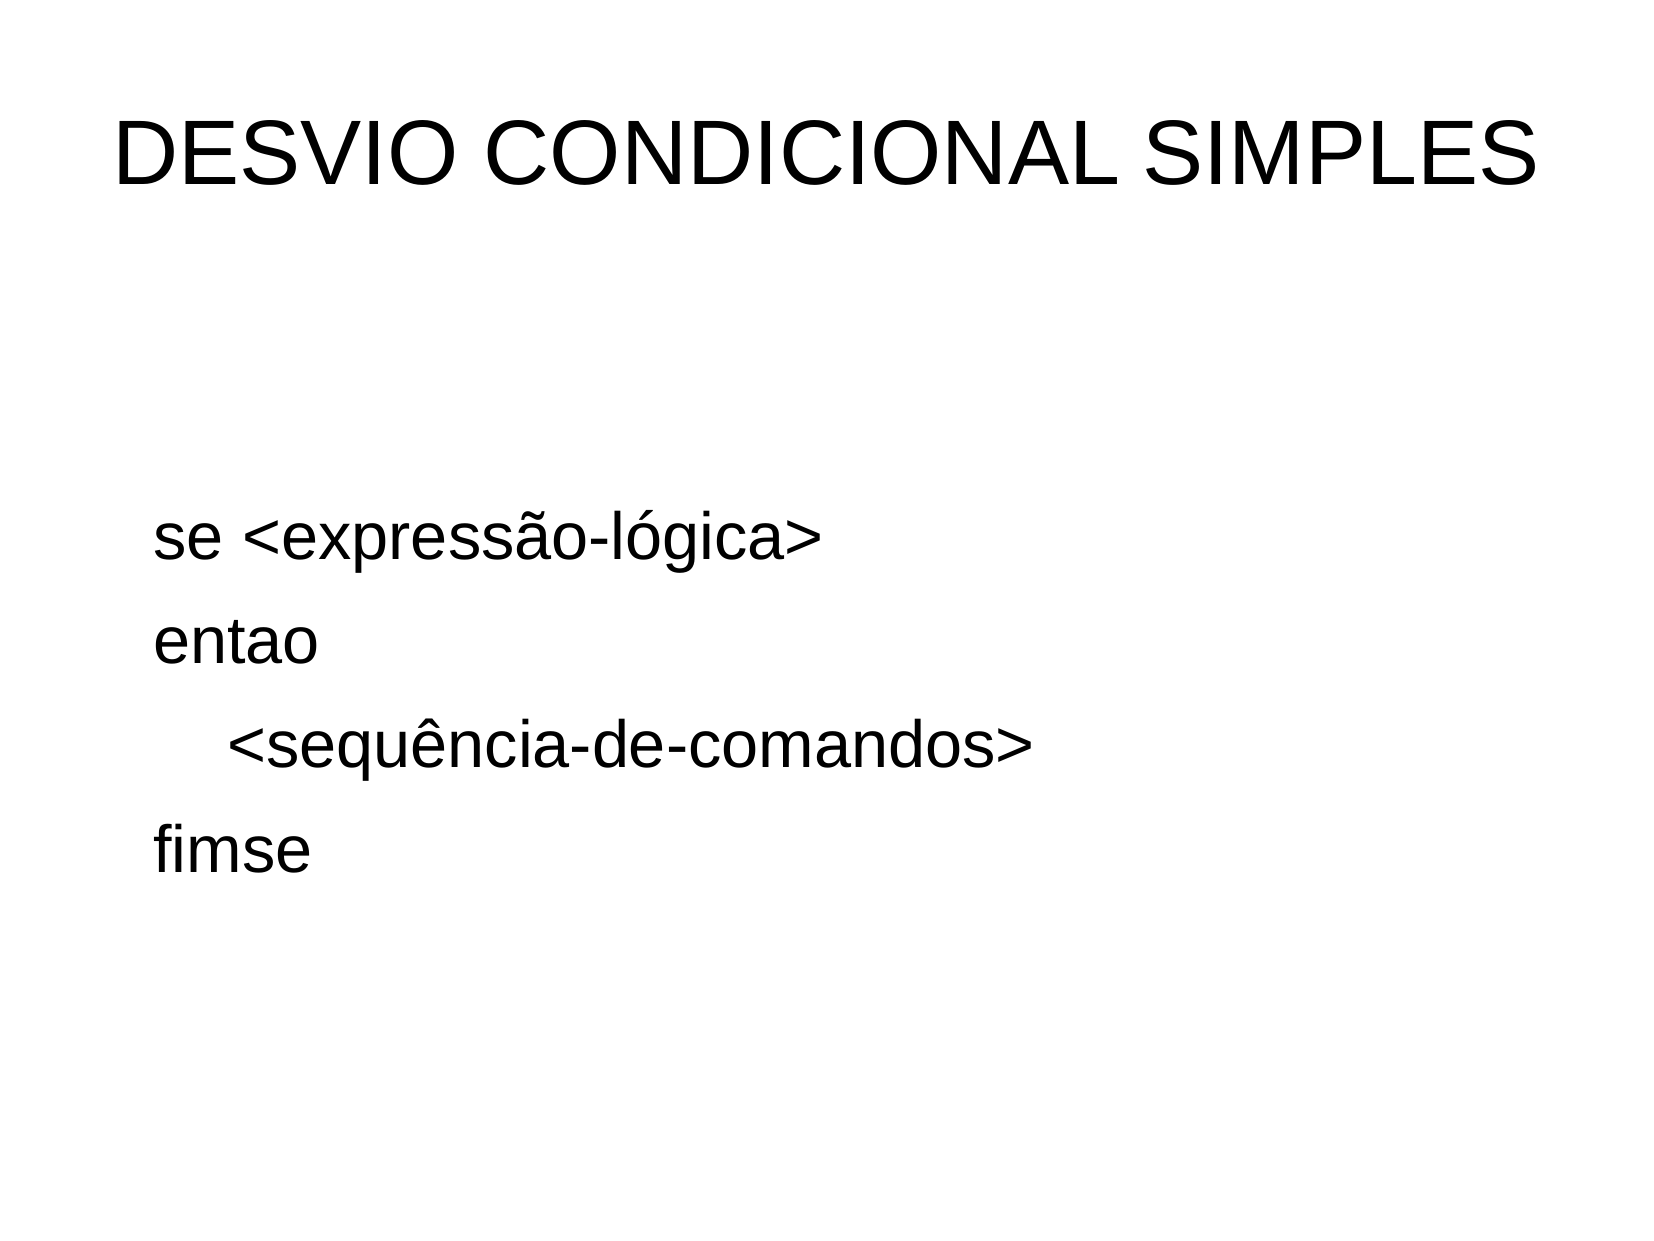

# DESVIO CONDICIONAL SIMPLES
se <expressão-lógica>
entao
 <sequência-de-comandos>
fimse